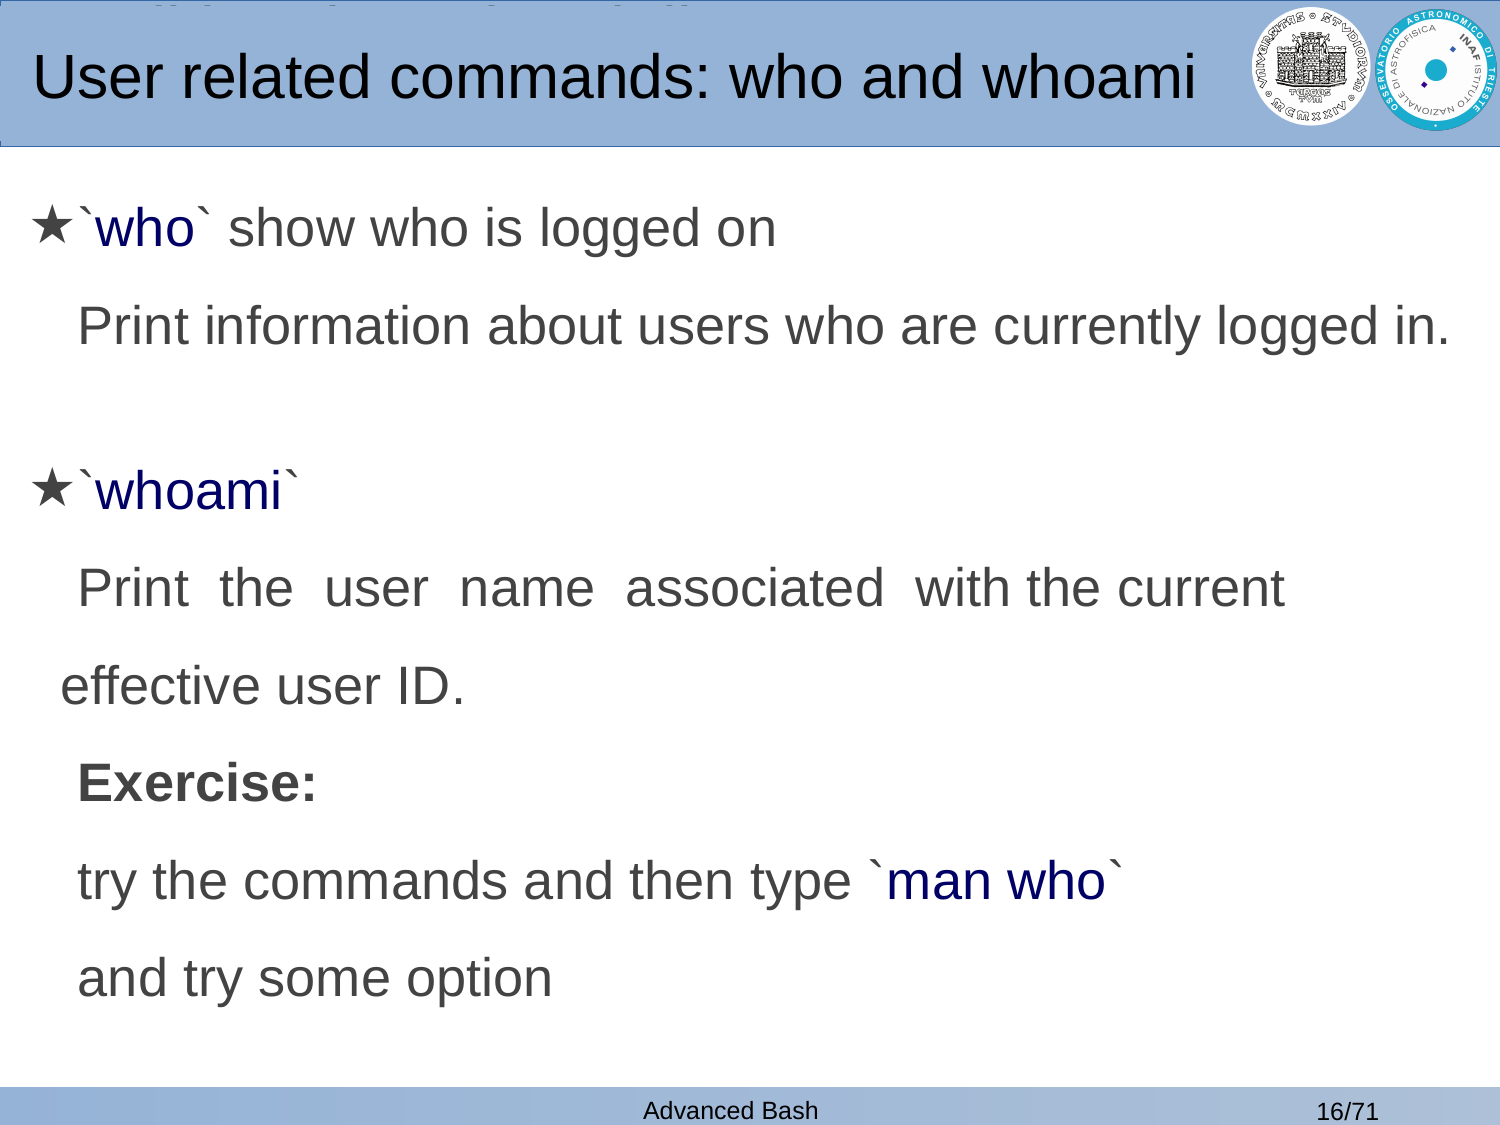

Traditional service delivery
User related commands: who and whoami
# `who` show who is logged on
Print information about users who are currently logged in.
`whoami`
Print the user name associated with the current effective user ID.
Exercise:
try the commands and then type `man who`
and try some option